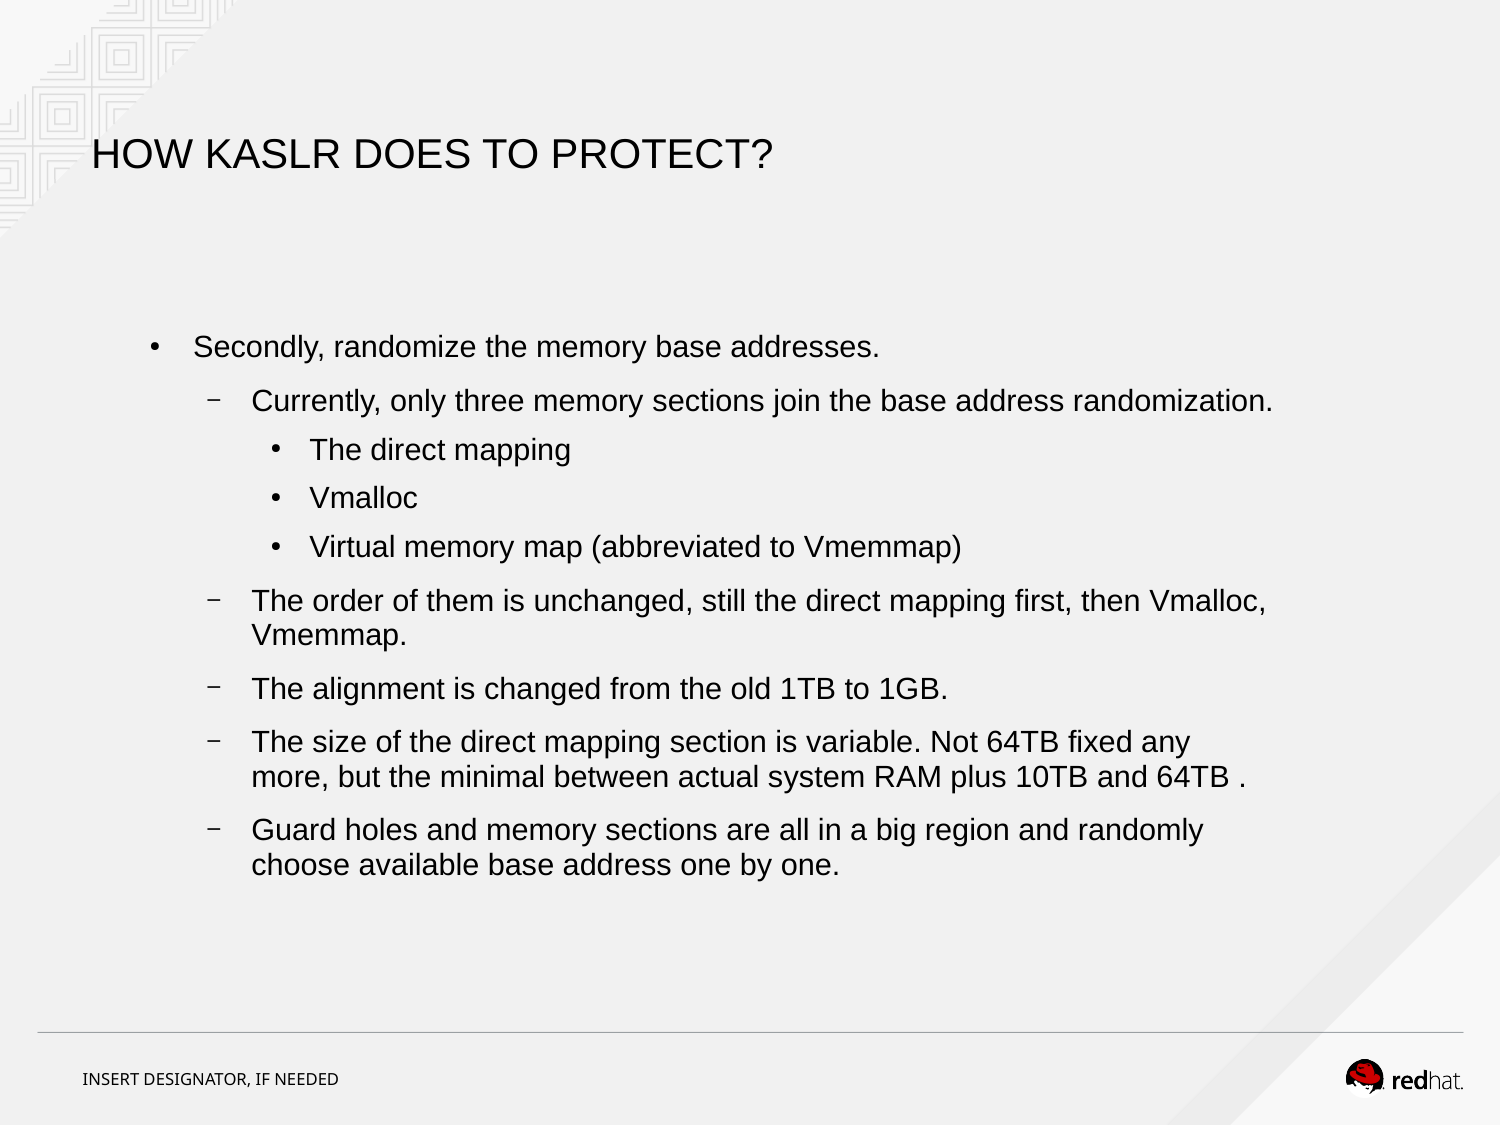

# HOW KASLR DOES TO PROTECT?
Secondly, randomize the memory base addresses.
Currently, only three memory sections join the base address randomization.
The direct mapping
Vmalloc
Virtual memory map (abbreviated to Vmemmap)
The order of them is unchanged, still the direct mapping first, then Vmalloc, Vmemmap.
The alignment is changed from the old 1TB to 1GB.
The size of the direct mapping section is variable. Not 64TB fixed any more, but the minimal between actual system RAM plus 10TB and 64TB .
Guard holes and memory sections are all in a big region and randomly choose available base address one by one.